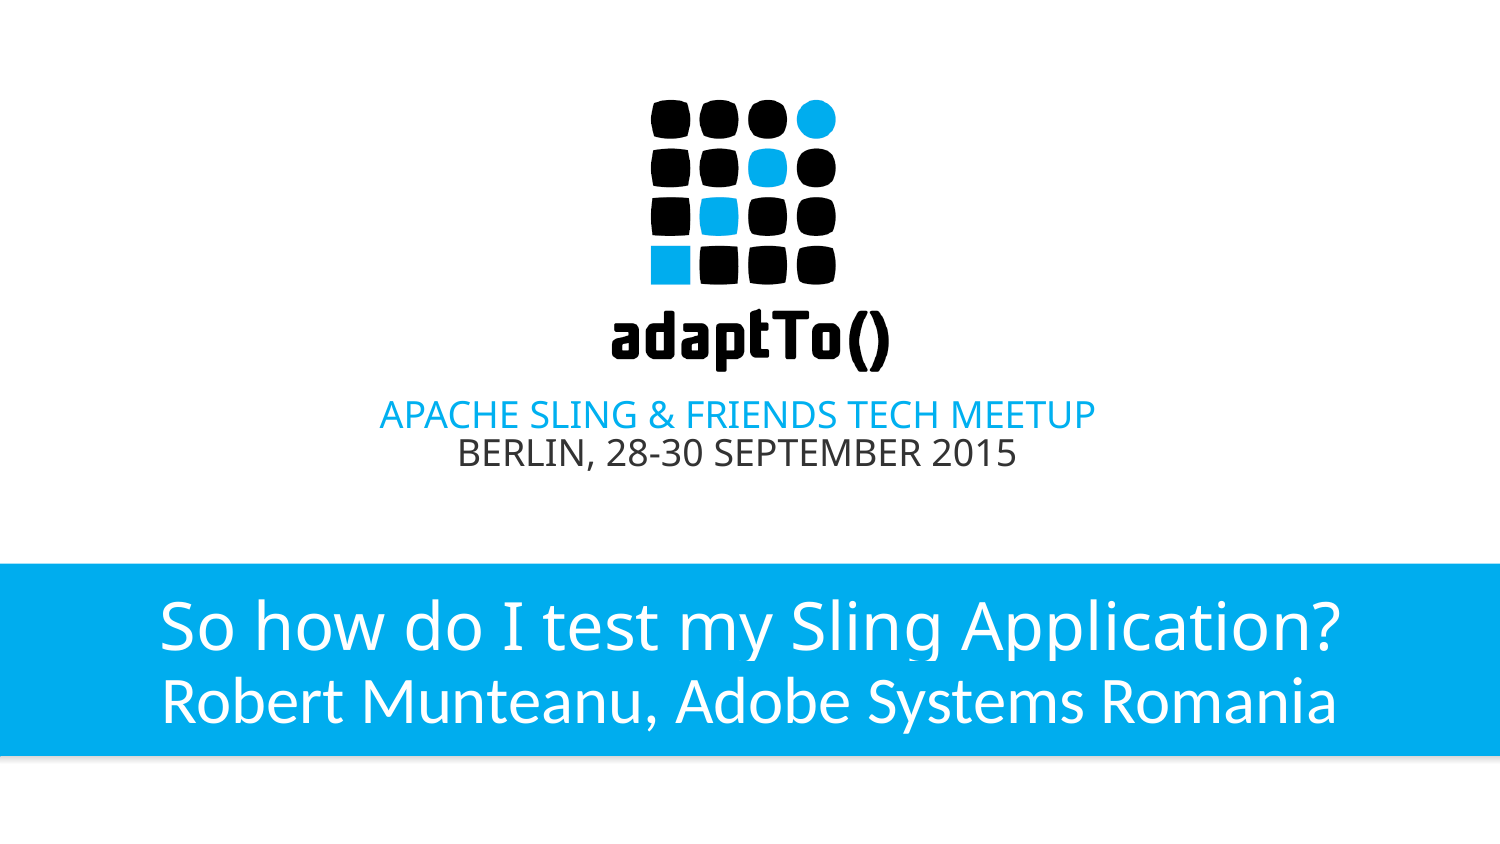

# So how do I test my Sling Application?
Robert Munteanu, Adobe Systems Romania